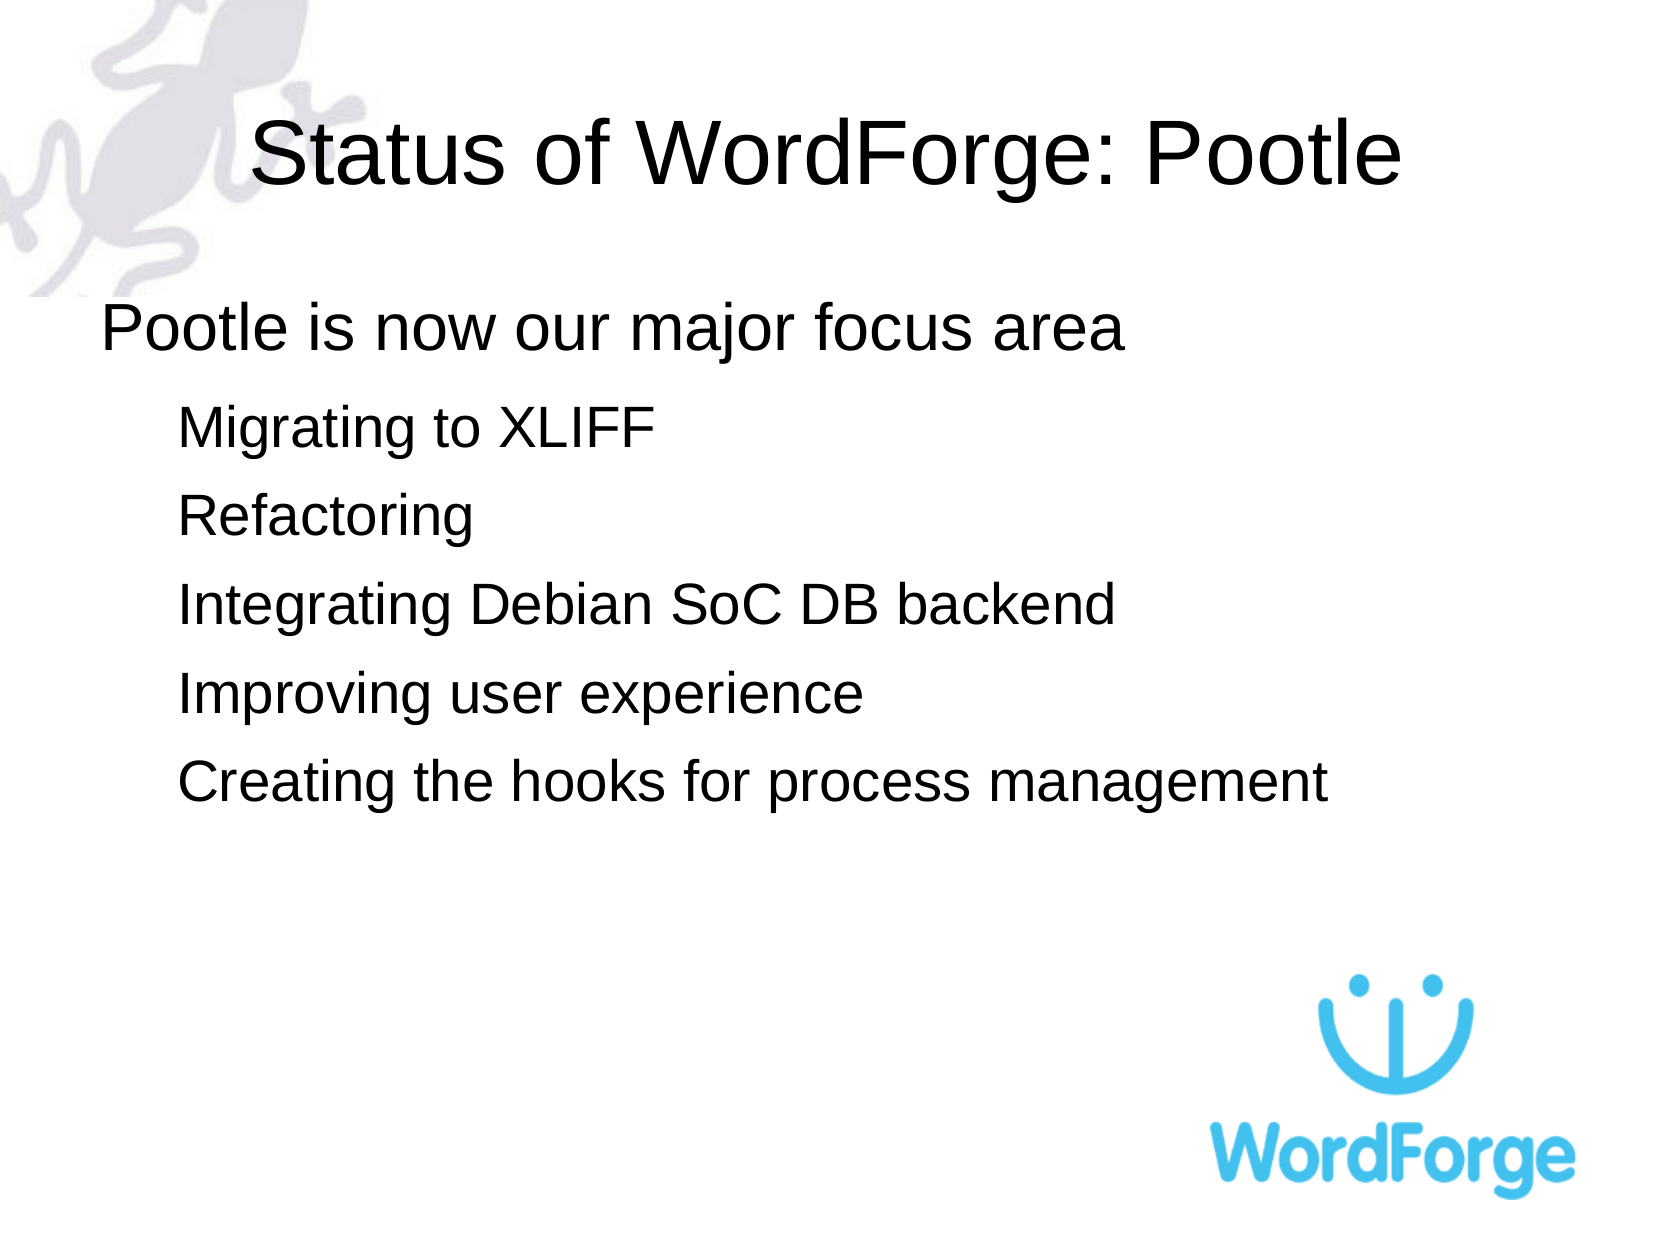

# Status of WordForge: Pootle
Pootle is now our major focus area
Migrating to XLIFF
Refactoring
Integrating Debian SoC DB backend
Improving user experience
Creating the hooks for process management